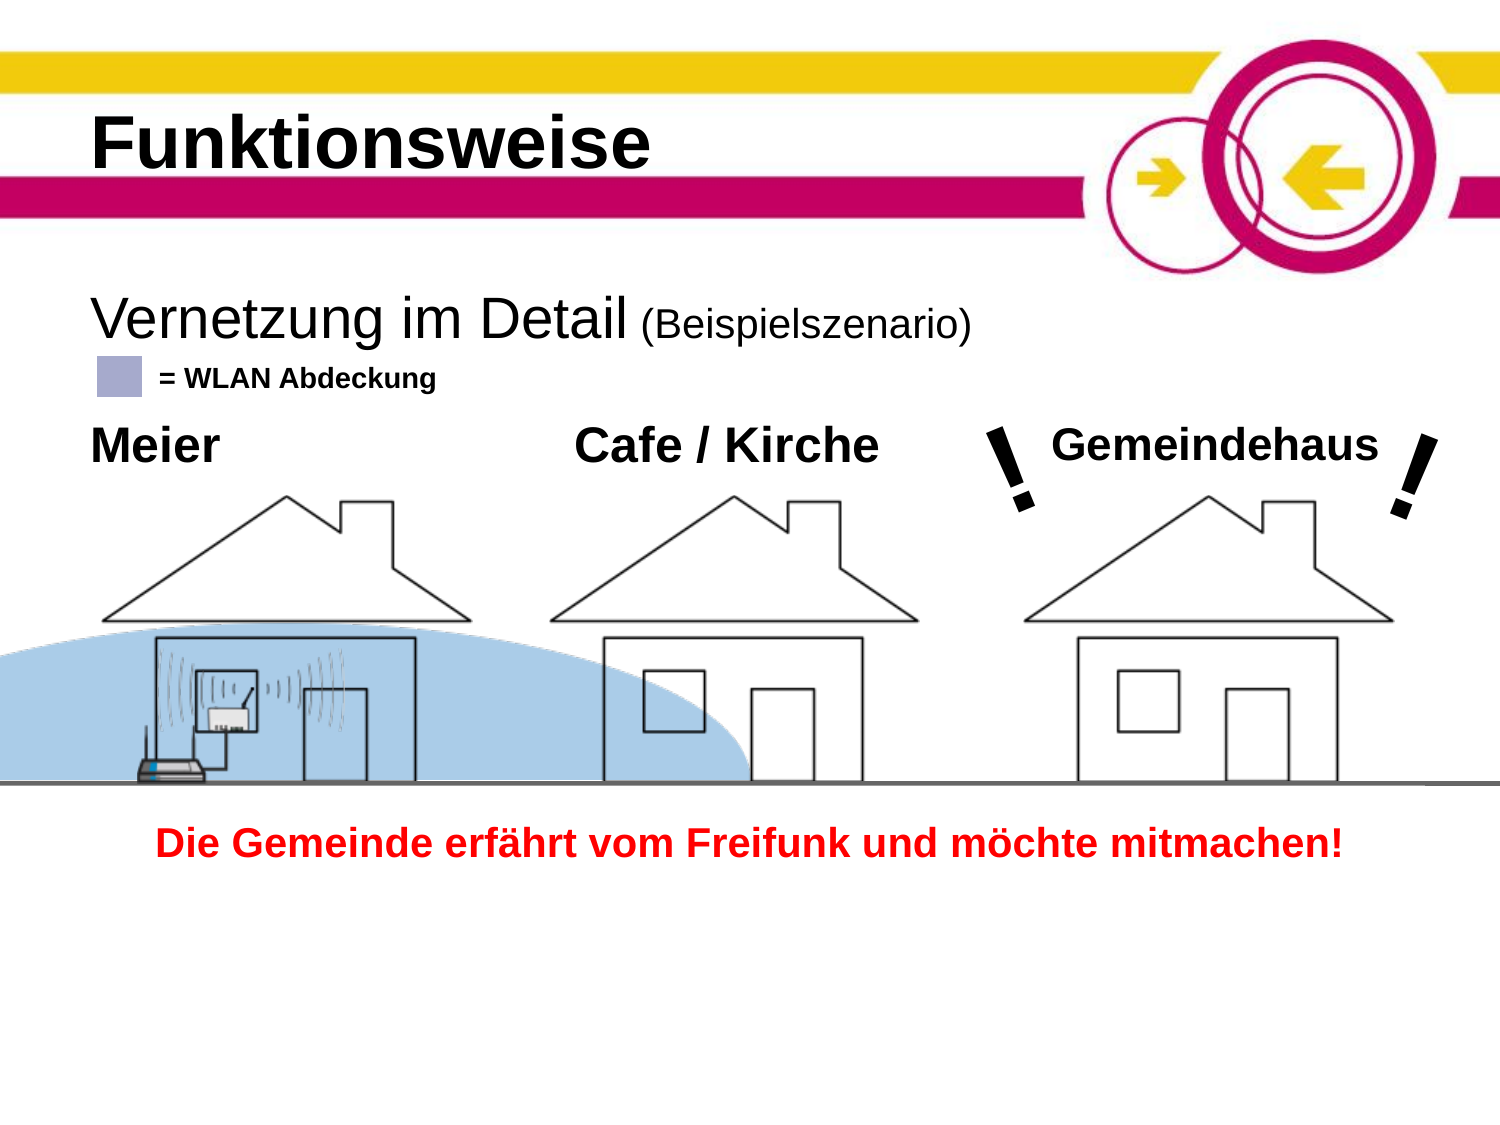

Funktionsweise
Vernetzung im Detail (Beispielszenario)
= WLAN Abdeckung
!
!
Meier
Cafe / Kirche
Gemeindehaus
Die Gemeinde erfährt vom Freifunk und möchte mitmachen!